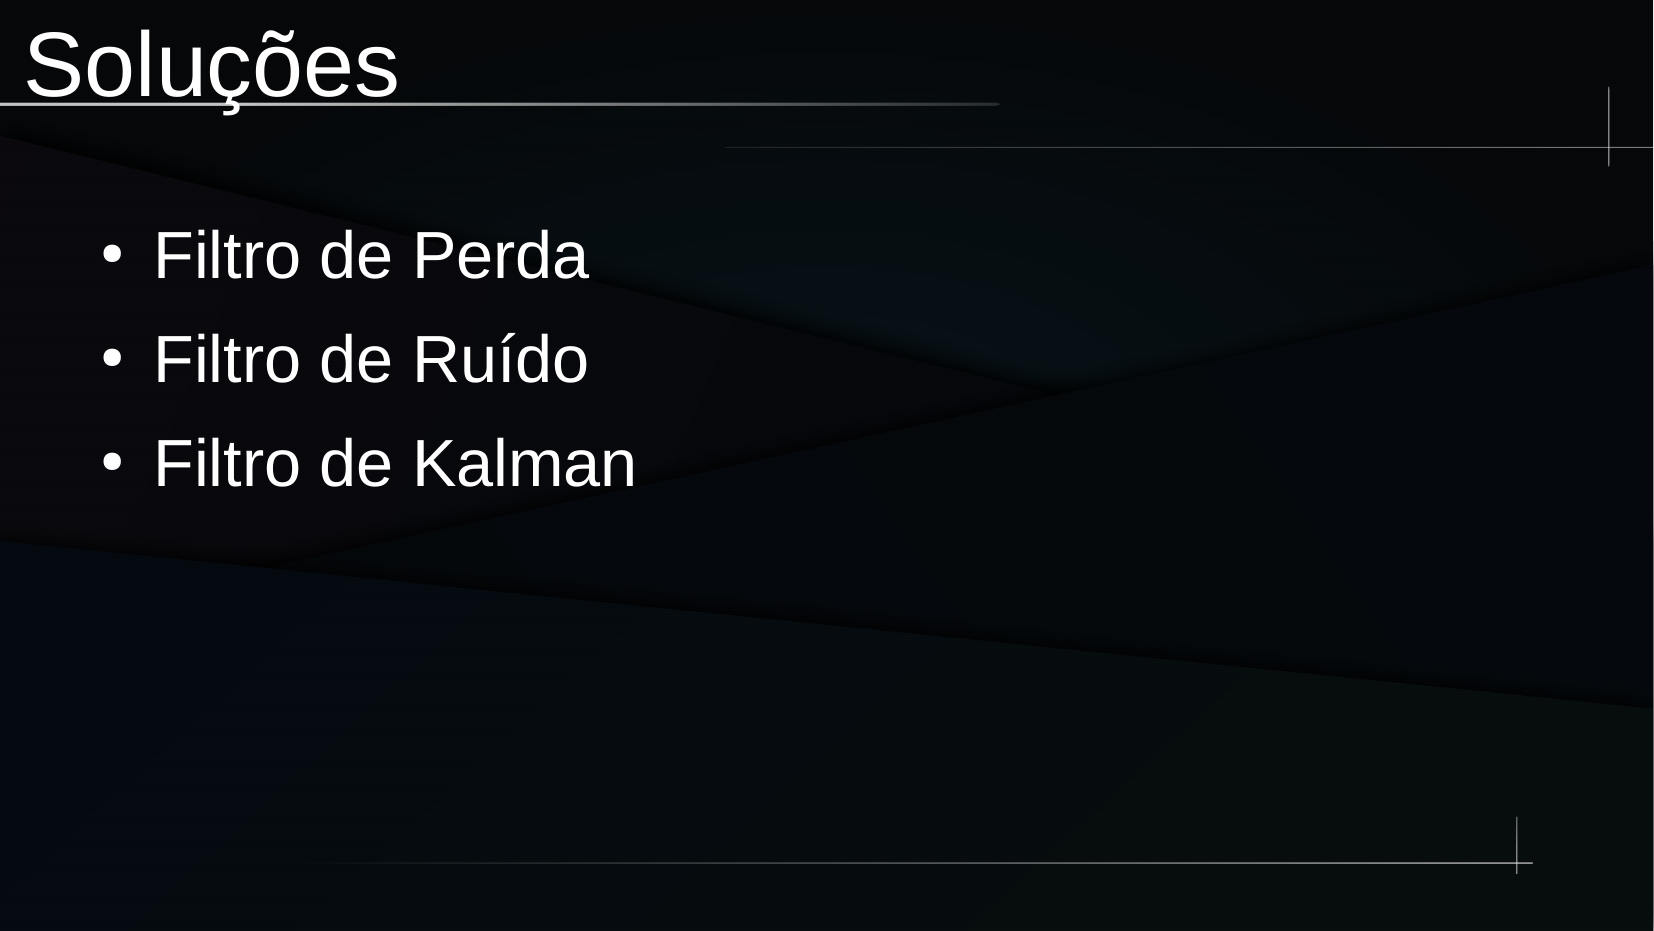

# Soluções
Filtro de Perda
Filtro de Ruído
Filtro de Kalman